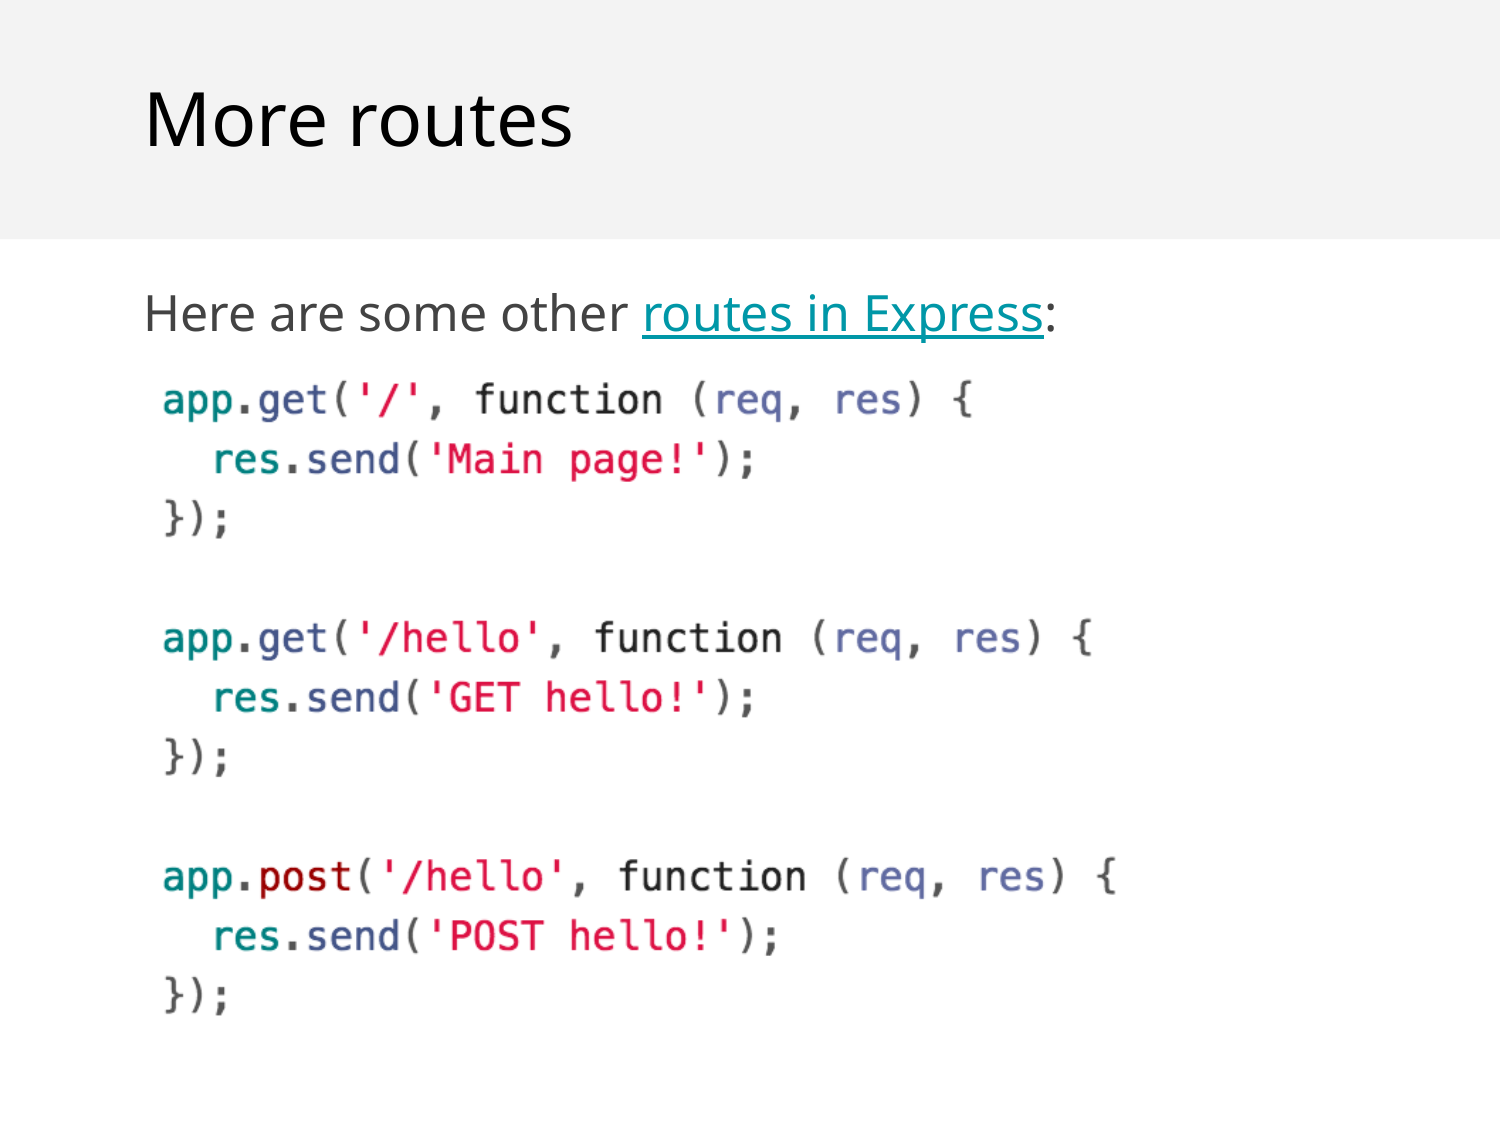

# More routes
Here are some other routes in Express: